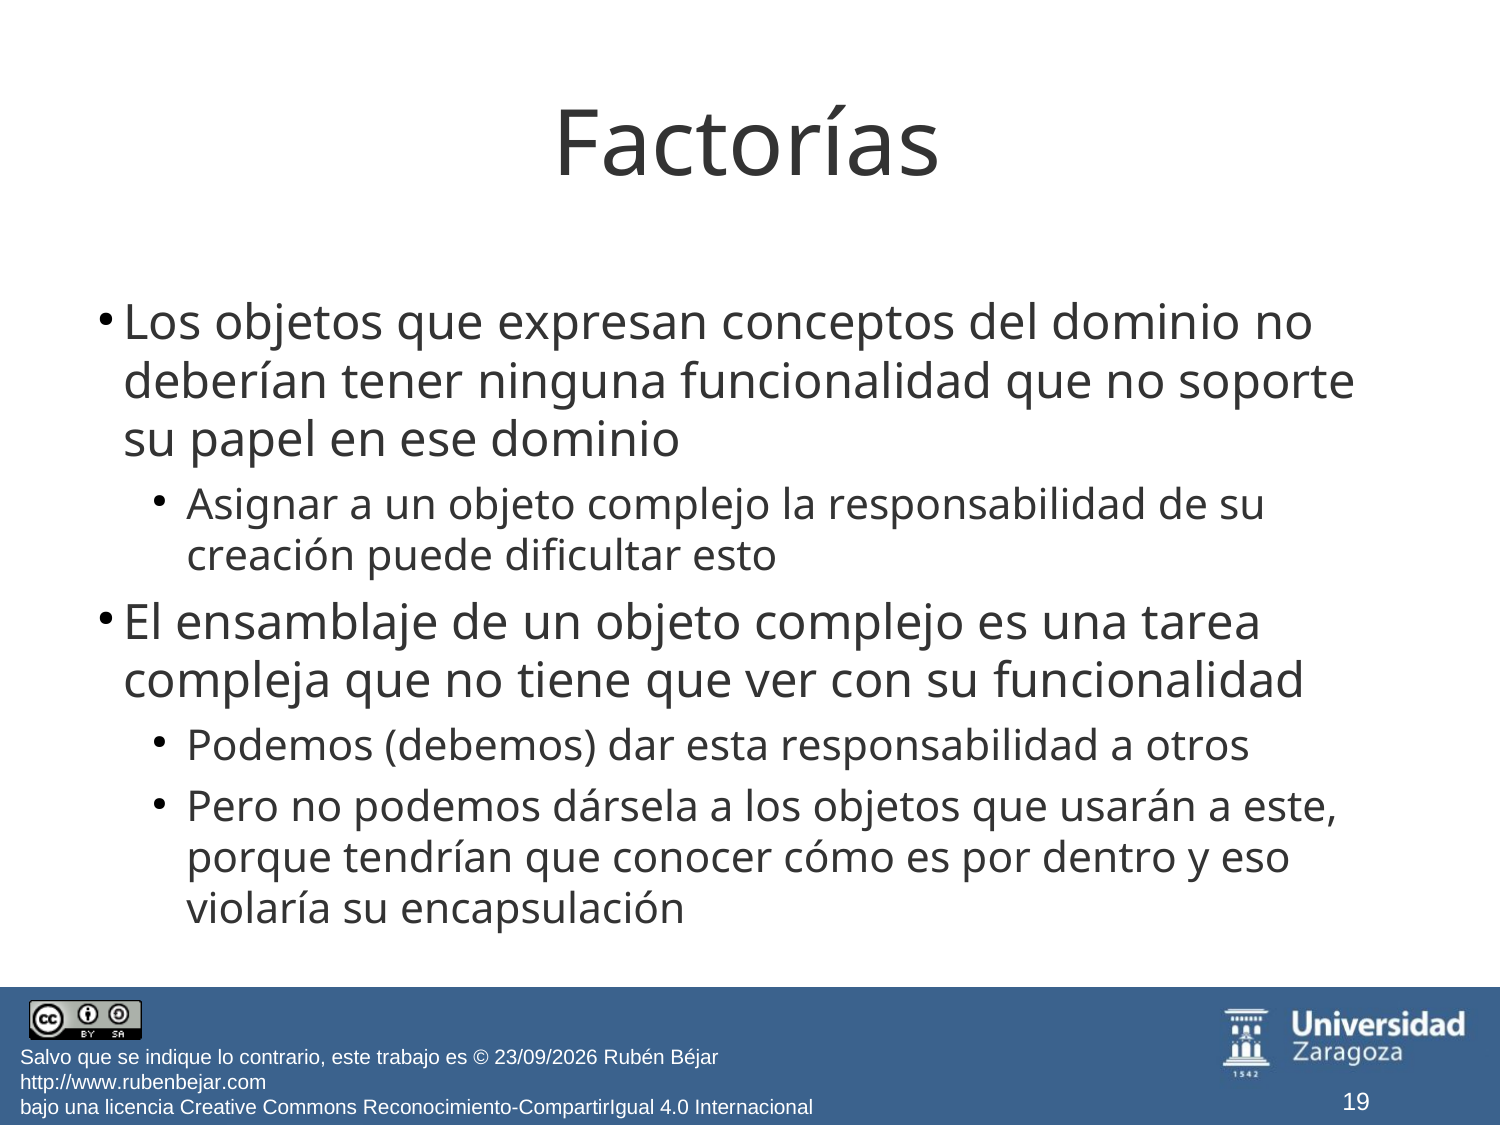

# Factorías
Los objetos que expresan conceptos del dominio no deberían tener ninguna funcionalidad que no soporte su papel en ese dominio
Asignar a un objeto complejo la responsabilidad de su creación puede dificultar esto
El ensamblaje de un objeto complejo es una tarea compleja que no tiene que ver con su funcionalidad
Podemos (debemos) dar esta responsabilidad a otros
Pero no podemos dársela a los objetos que usarán a este, porque tendrían que conocer cómo es por dentro y eso violaría su encapsulación